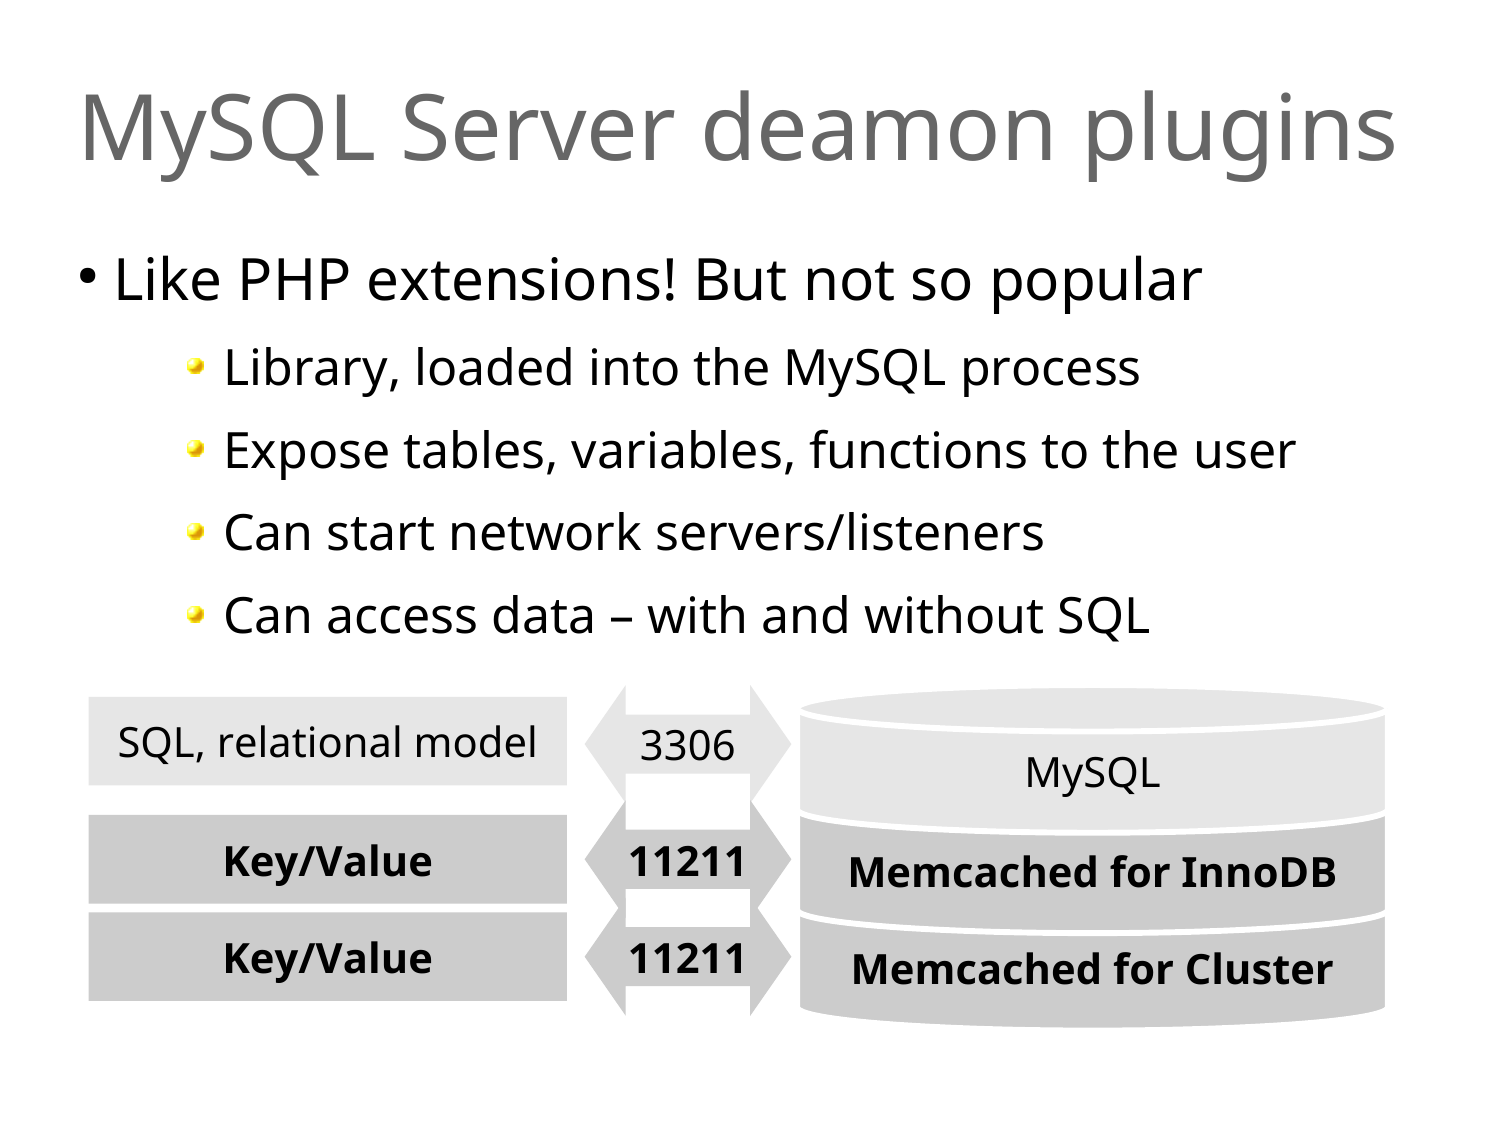

MySQL Server deamon plugins
# Like PHP extensions! But not so popular
Library, loaded into the MySQL process
Expose tables, variables, functions to the user
Can start network servers/listeners
Can access data – with and without SQL
3306
MySQL
SQL, relational model
Memcached for InnoDB
11211
Key/Value
Memcached for Cluster
11211
Key/Value